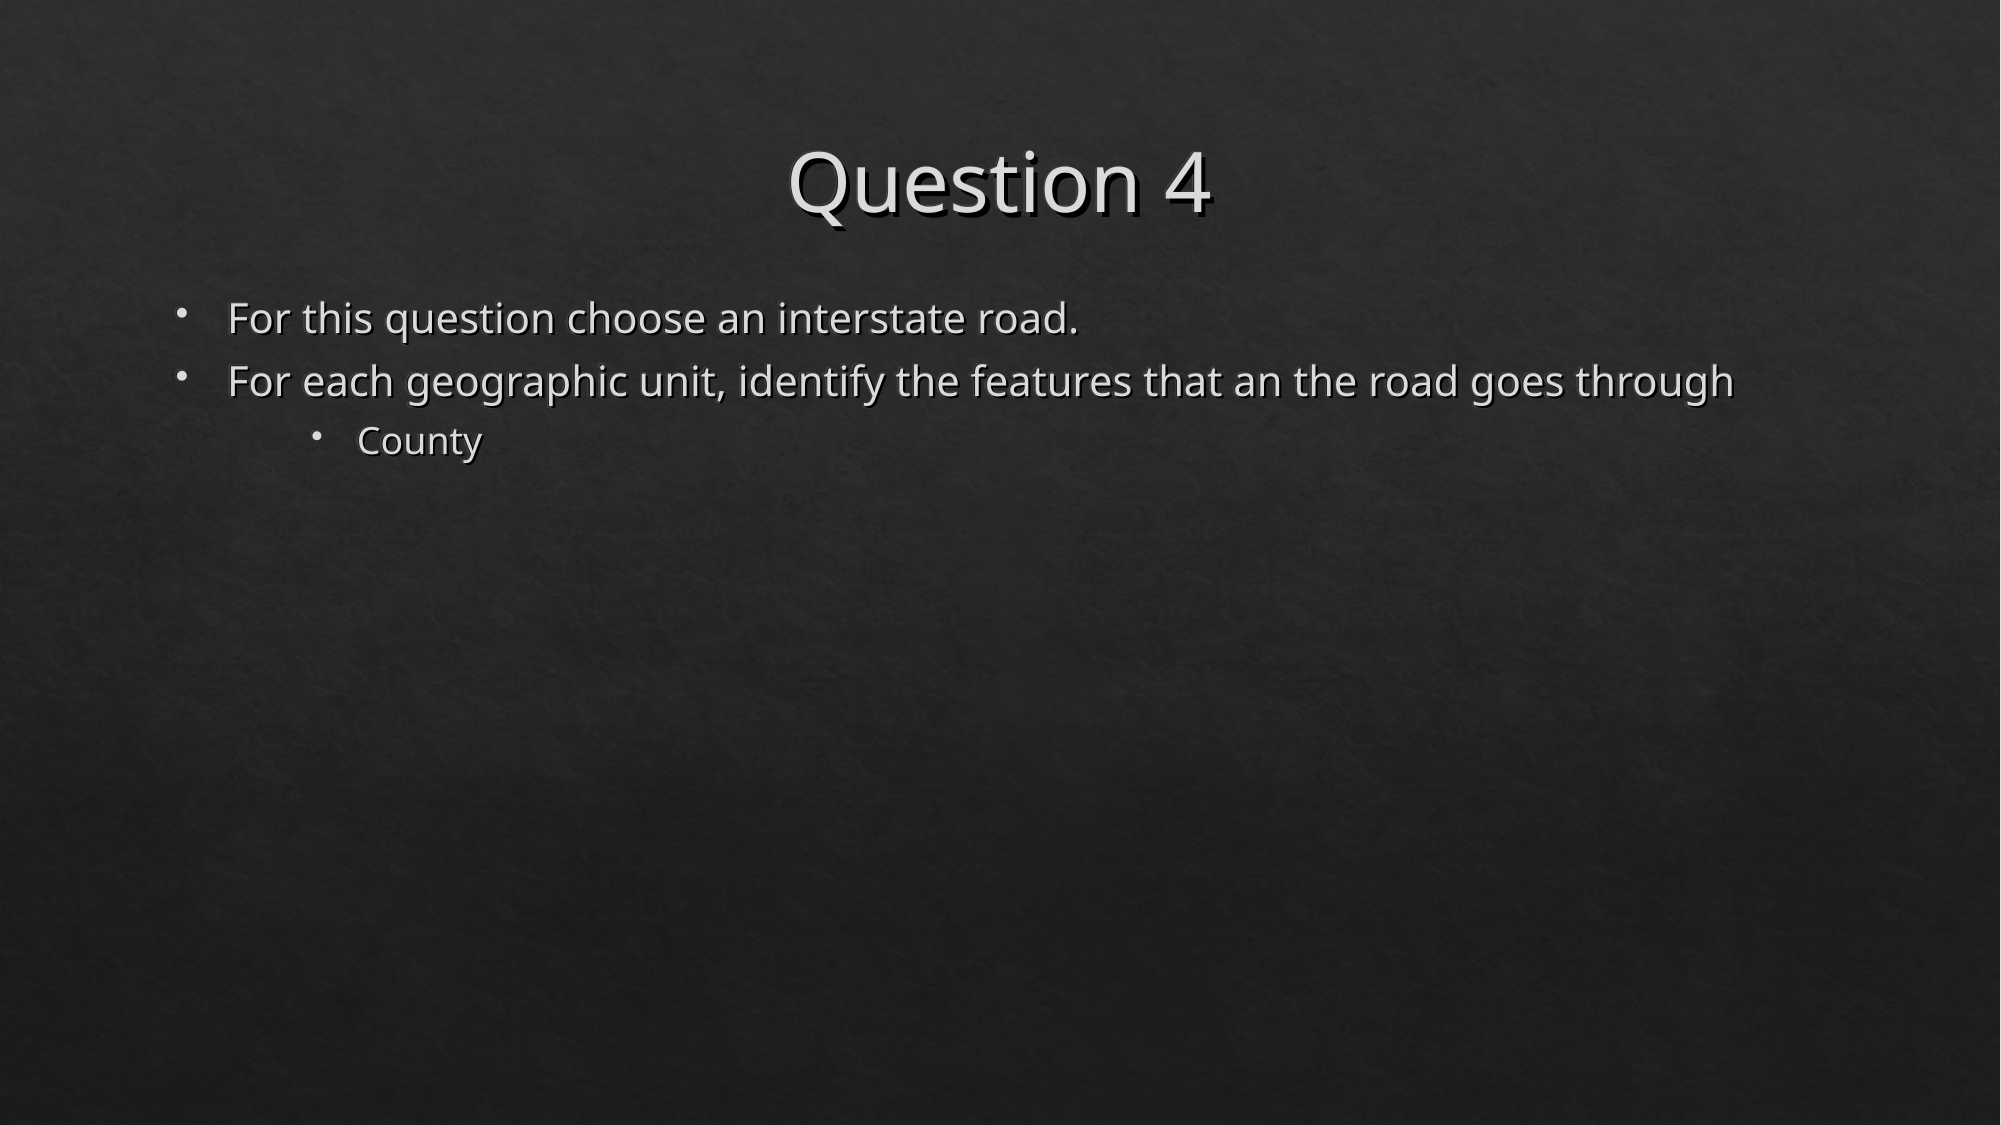

# Question 4
For this question choose an interstate road.
For each geographic unit, identify the features that an the road goes through
County